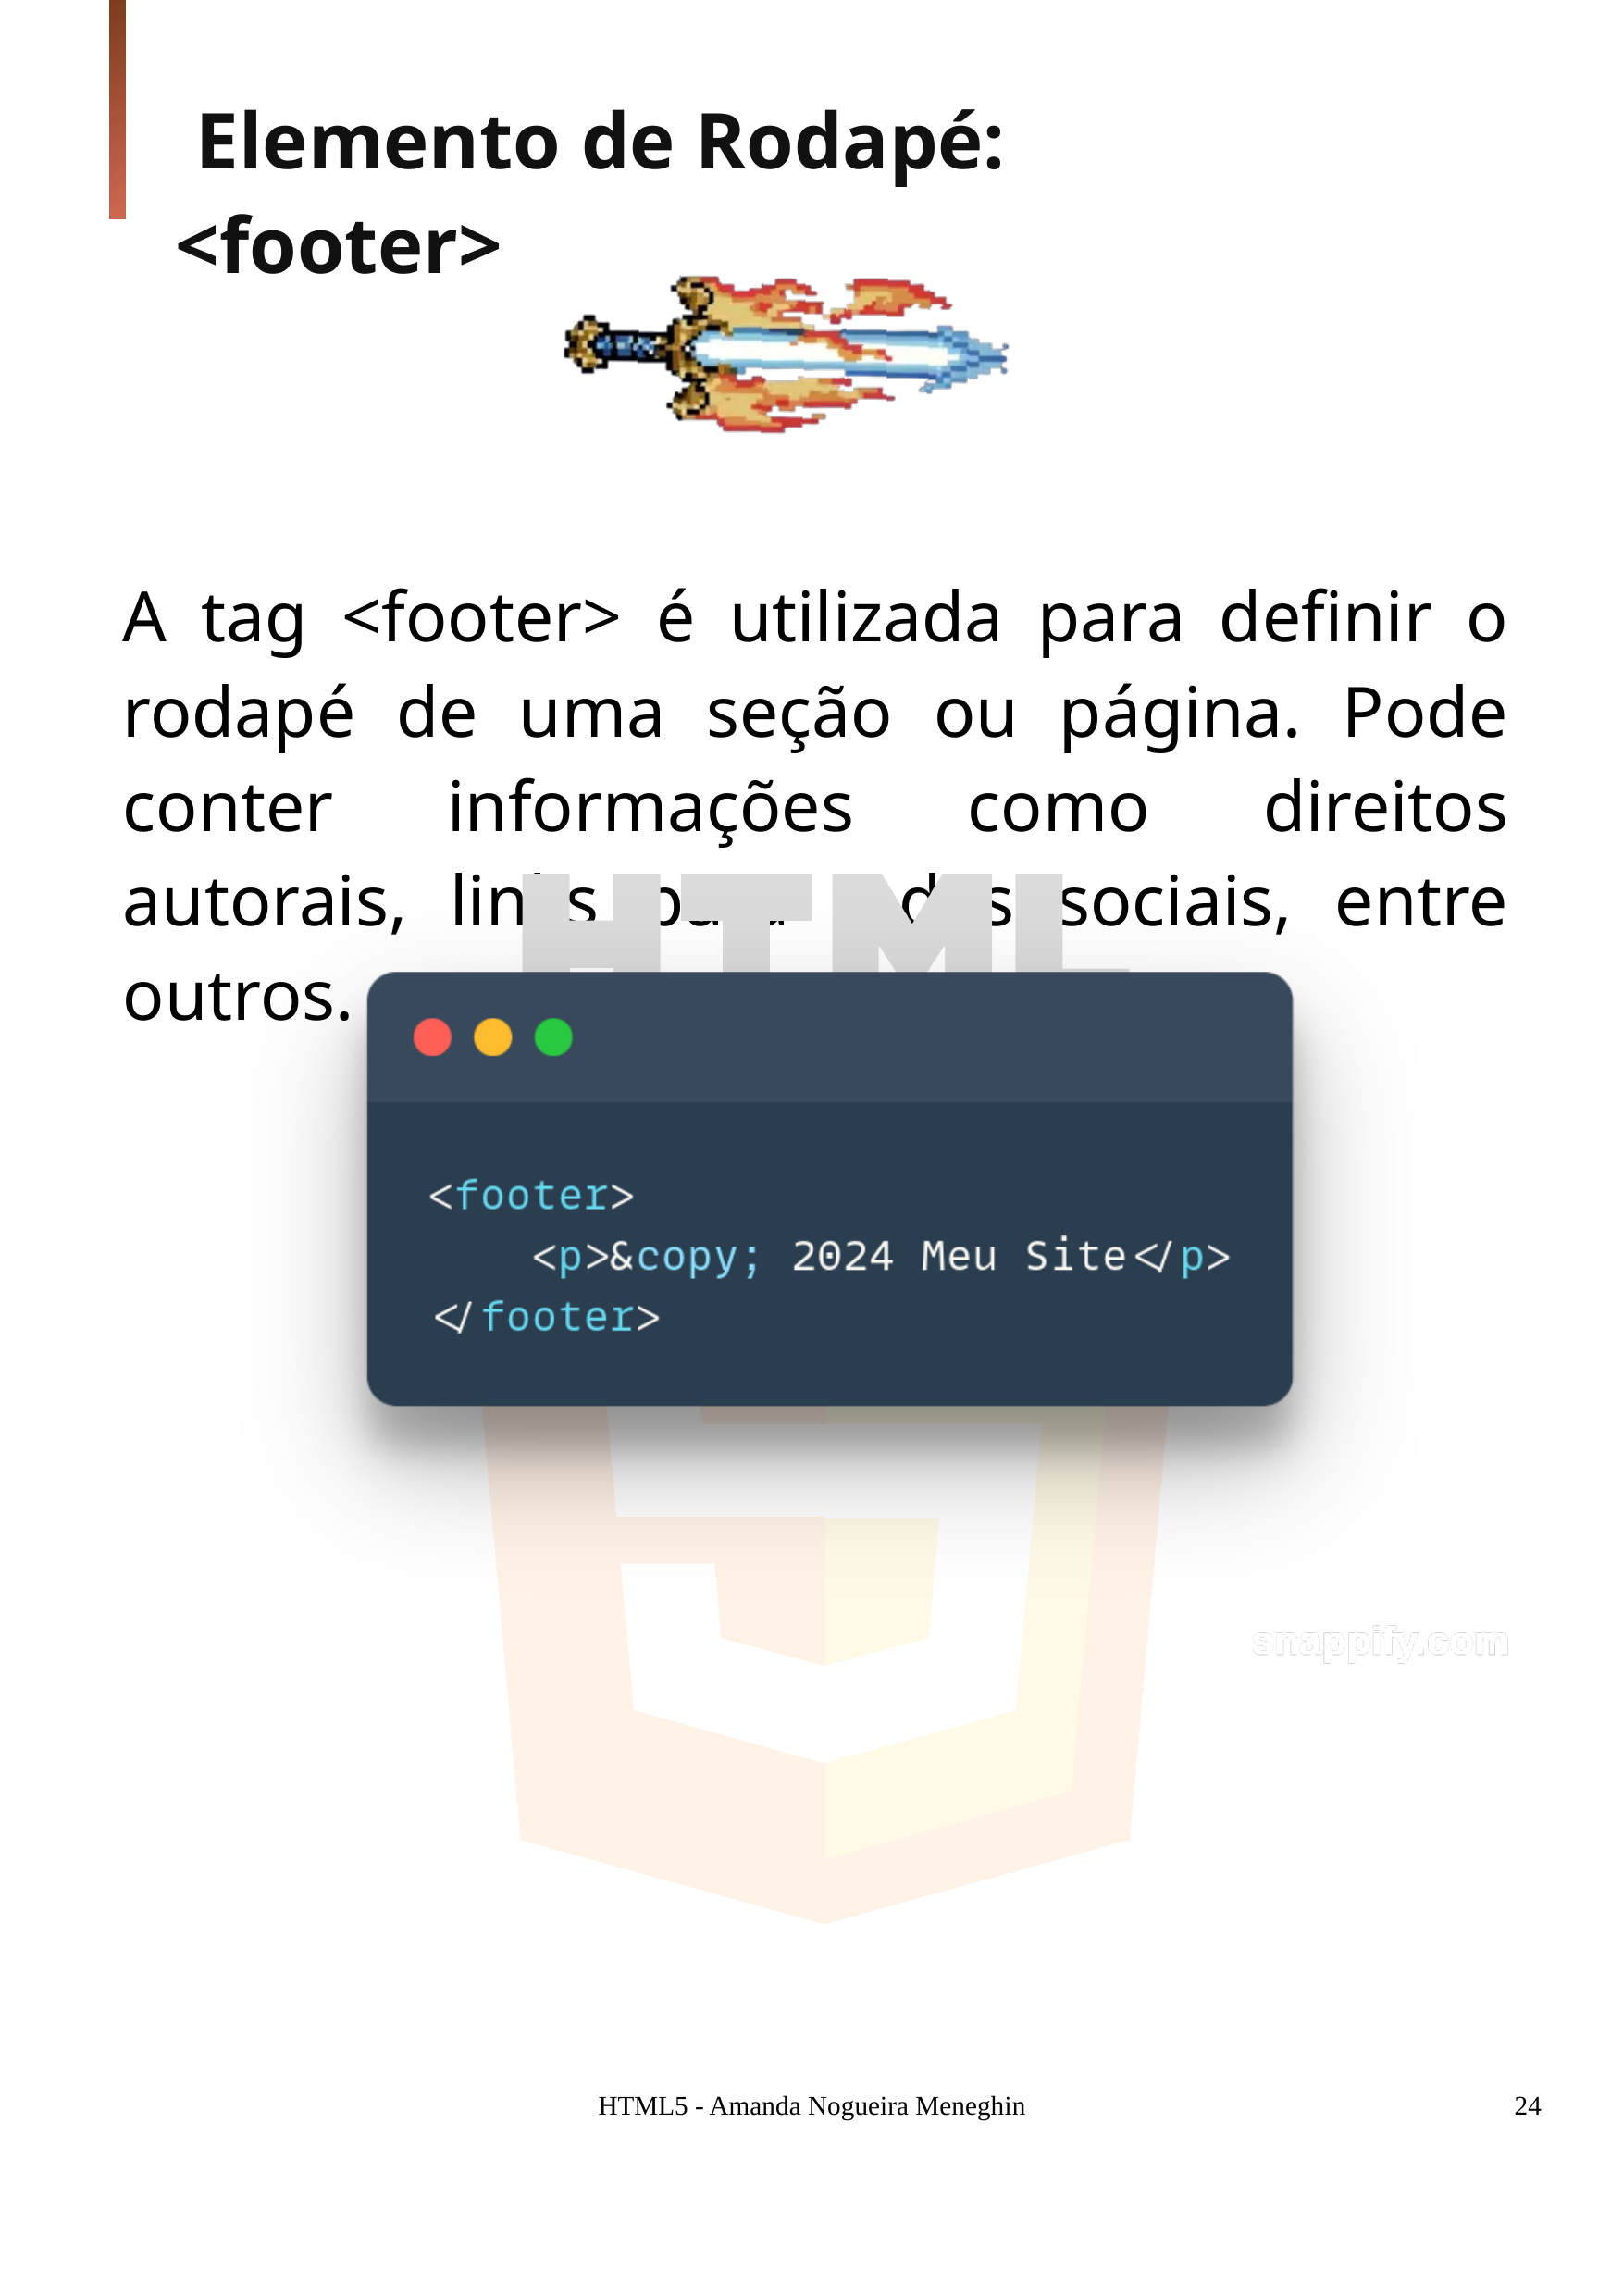

Elemento de Rodapé: <footer>
A tag <footer> é utilizada para definir o rodapé de uma seção ou página. Pode conter informações como direitos autorais, links para redes sociais, entre outros.
HTML5 - Amanda Nogueira Meneghin
24